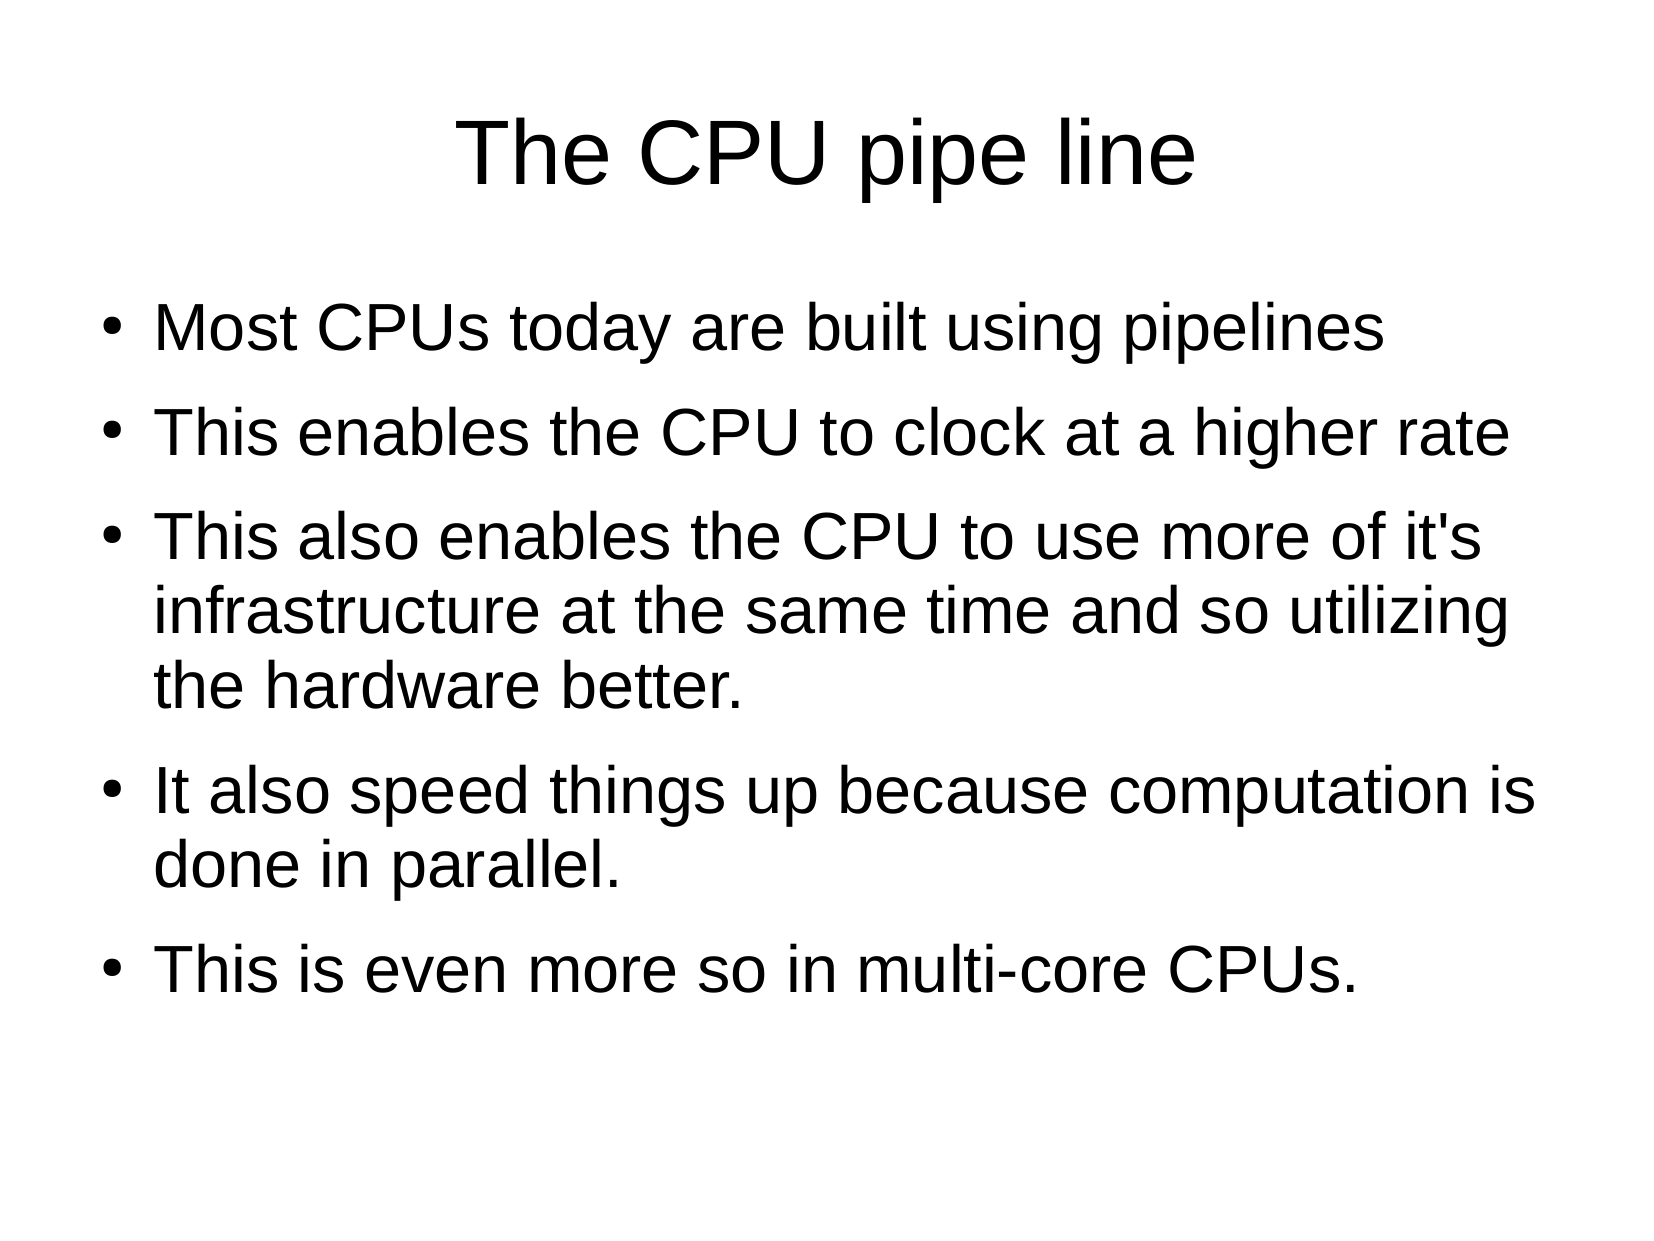

# The CPU pipe line
Most CPUs today are built using pipelines
This enables the CPU to clock at a higher rate
This also enables the CPU to use more of it's infrastructure at the same time and so utilizing the hardware better.
It also speed things up because computation is done in parallel.
This is even more so in multi-core CPUs.